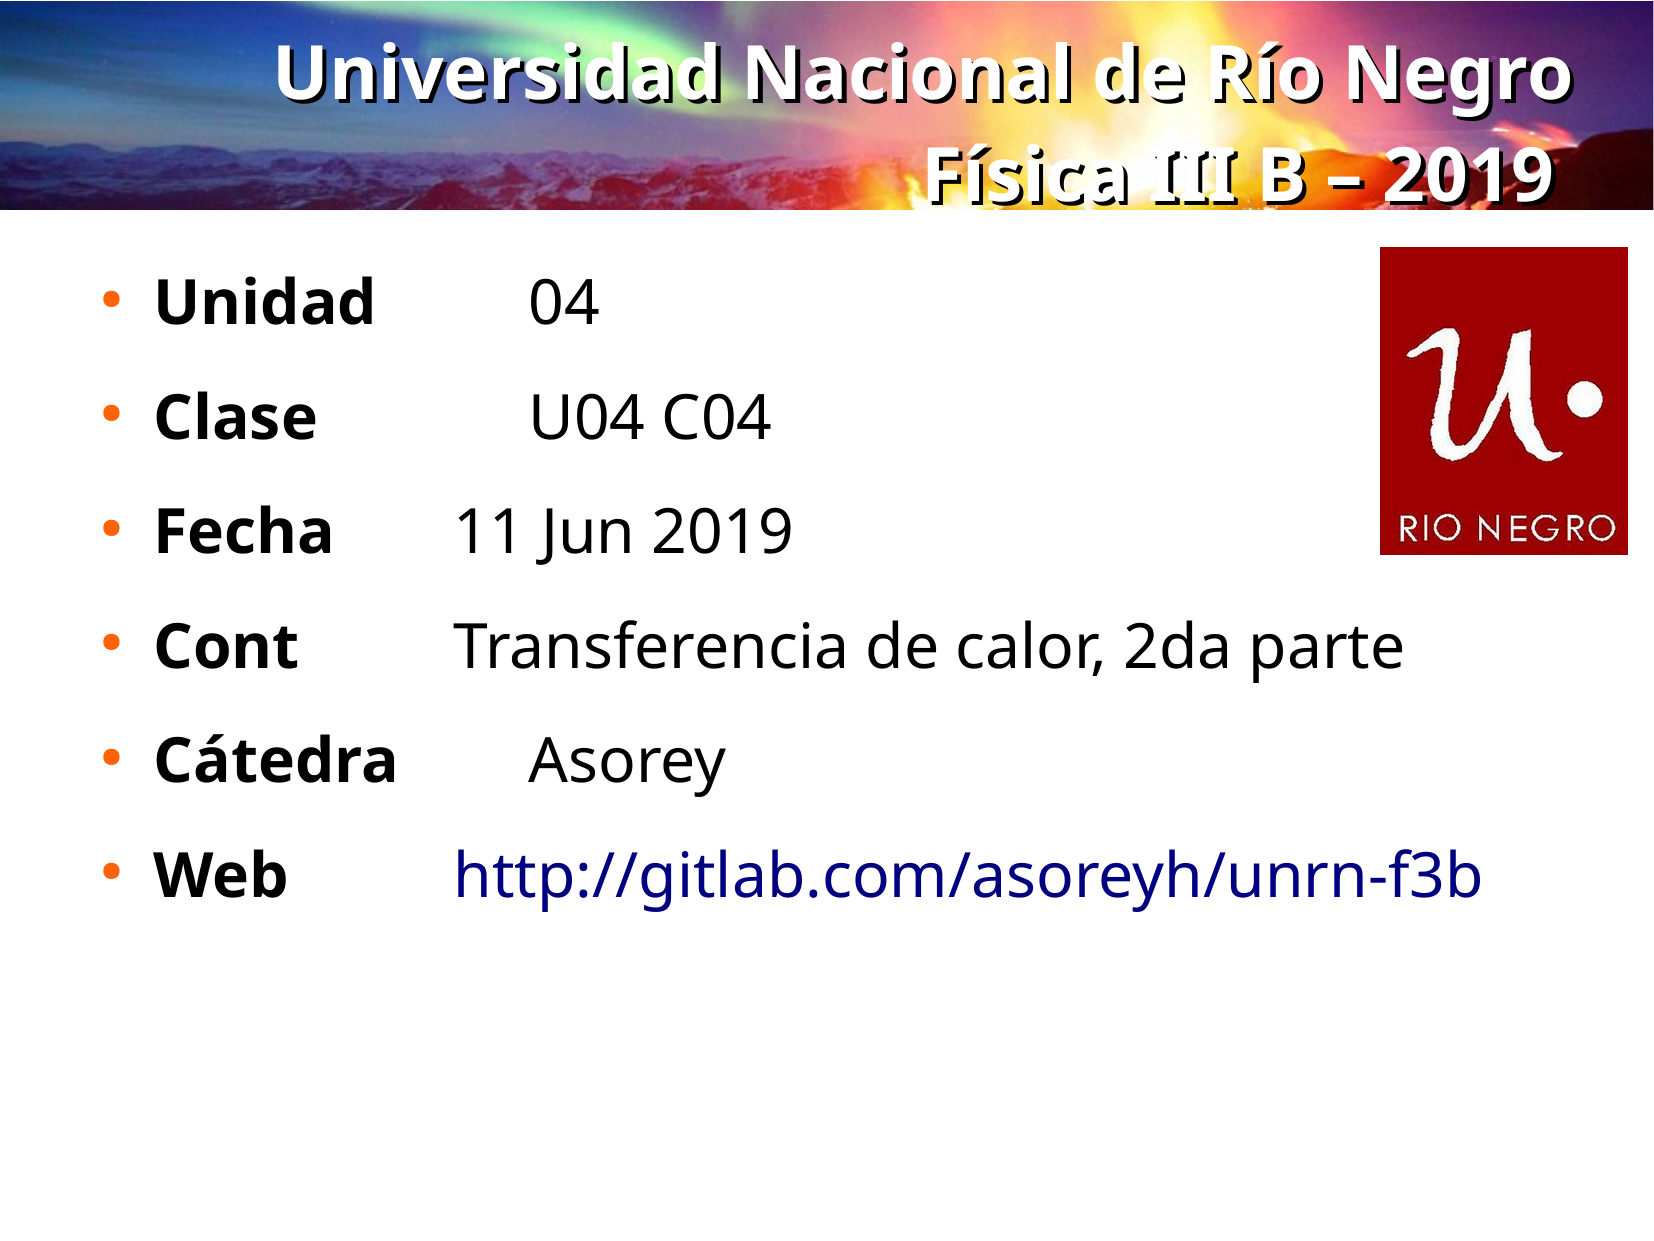

# Universidad Nacional de Río Negro Física III B – 2019
Unidad 		04
Clase			U04 C04
Fecha		11 Jun 2019
Cont			Transferencia de calor, 2da parte
Cátedra		Asorey
Web			http://gitlab.com/asoreyh/unrn-f3b